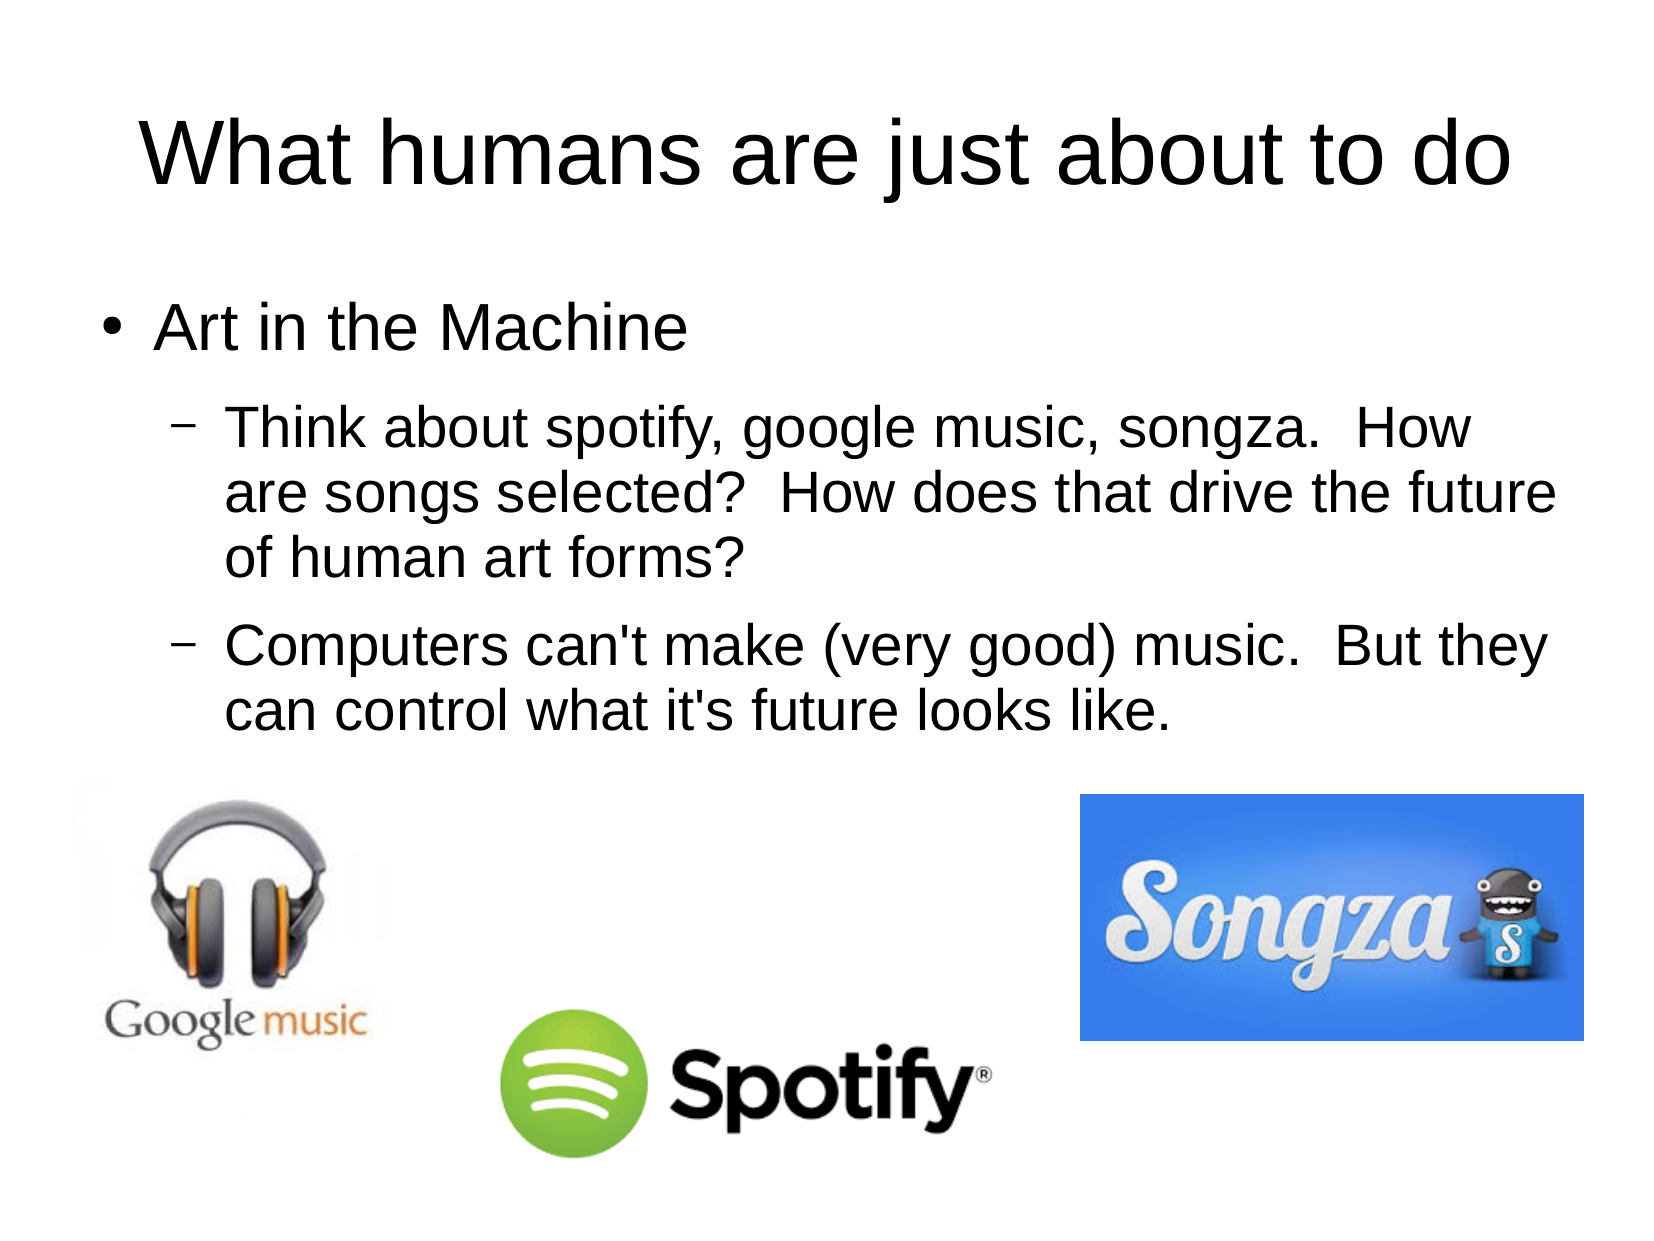

What humans are just about to do
# Art in the Machine
Think about spotify, google music, songza. How are songs selected? How does that drive the future of human art forms?
Computers can't make (very good) music. But they can control what it's future looks like.